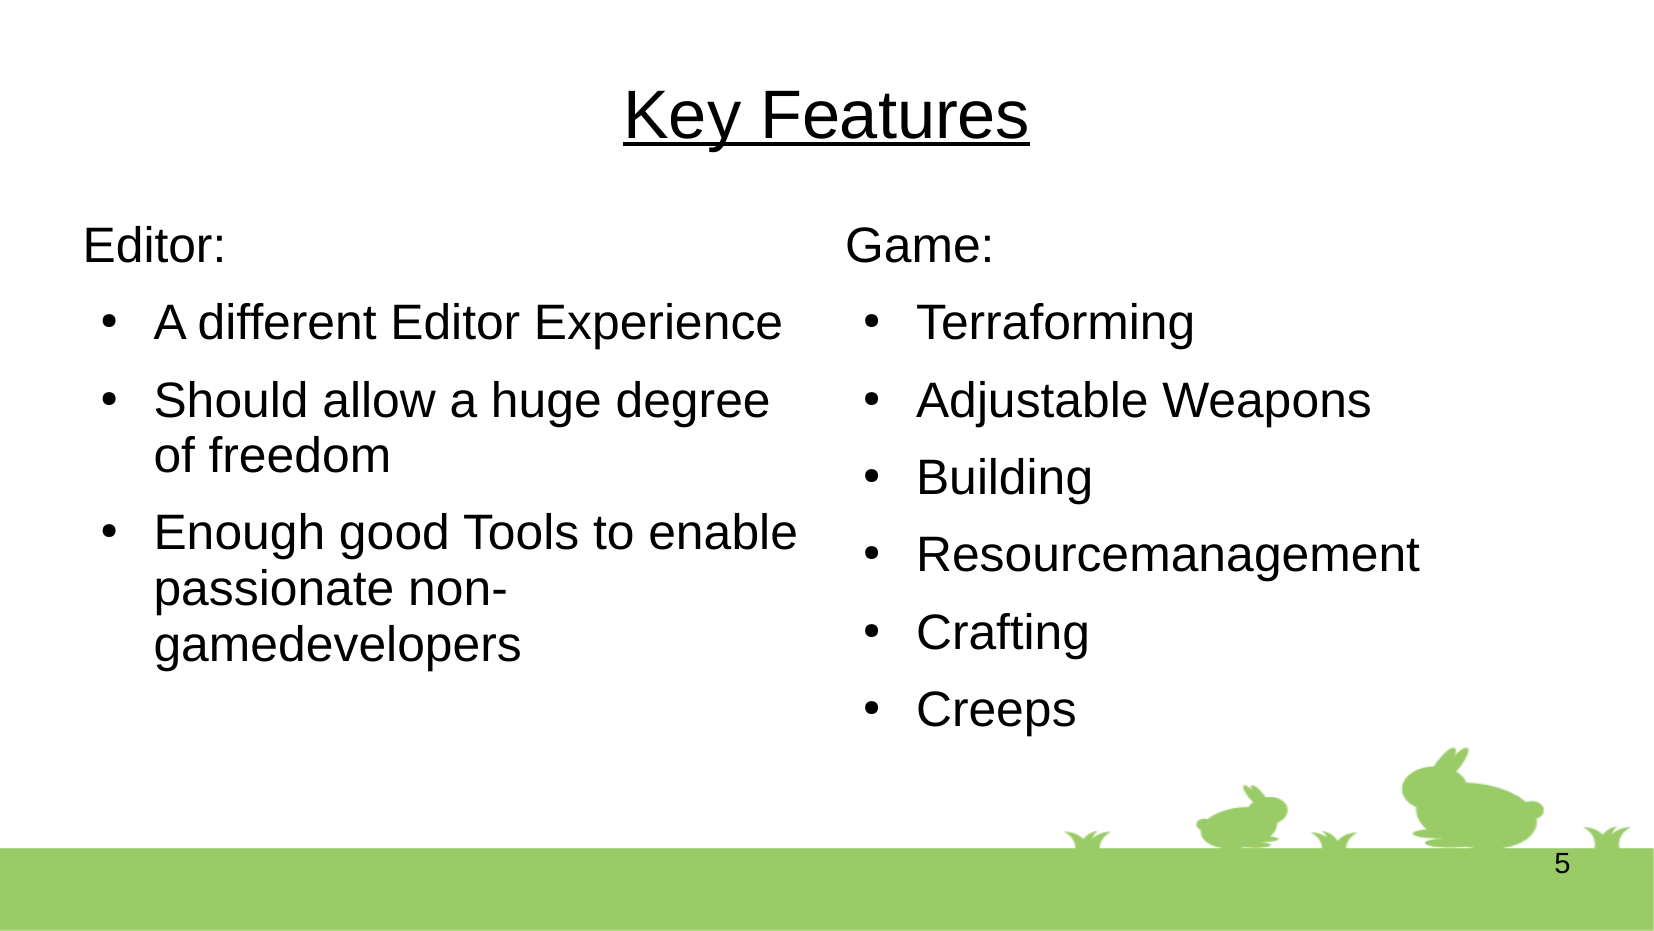

# Key Features
Editor:
A different Editor Experience
Should allow a huge degree of freedom
Enough good Tools to enable passionate non-gamedevelopers
Game:
Terraforming
Adjustable Weapons
Building
Resourcemanagement
Crafting
Creeps
5